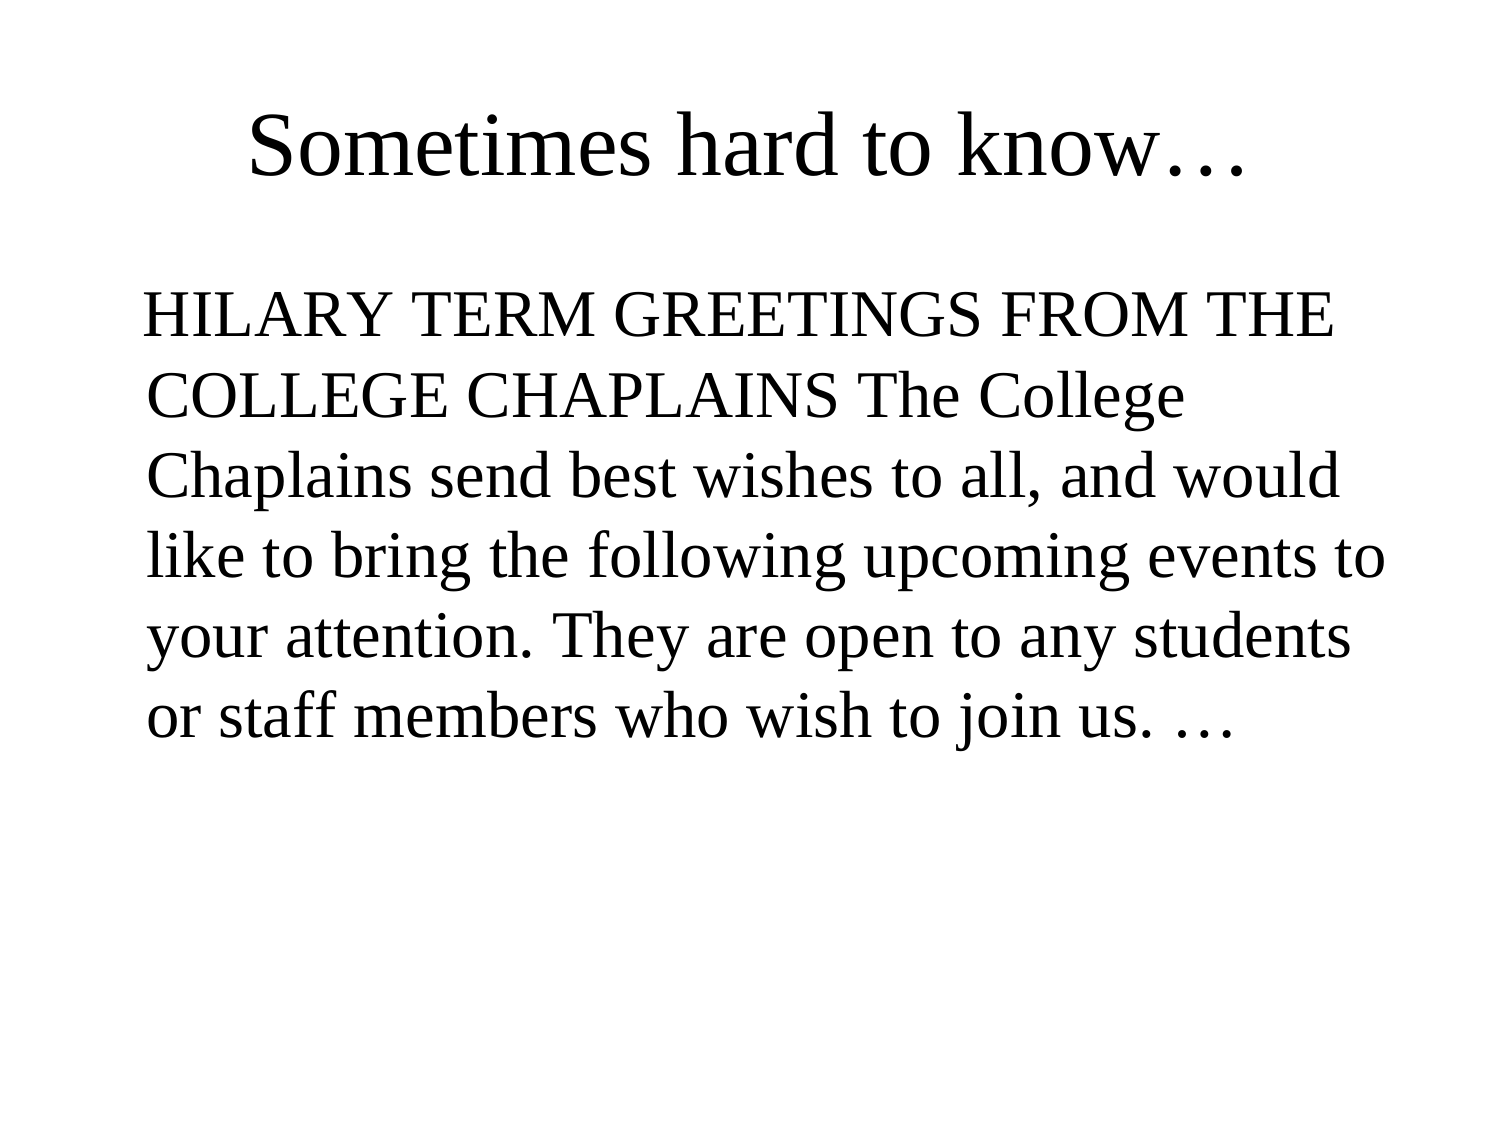

# Sometimes hard to know…
 HILARY TERM GREETINGS FROM THE COLLEGE CHAPLAINS The College Chaplains send best wishes to all, and would like to bring the following upcoming events to your attention. They are open to any students or staff members who wish to join us. …